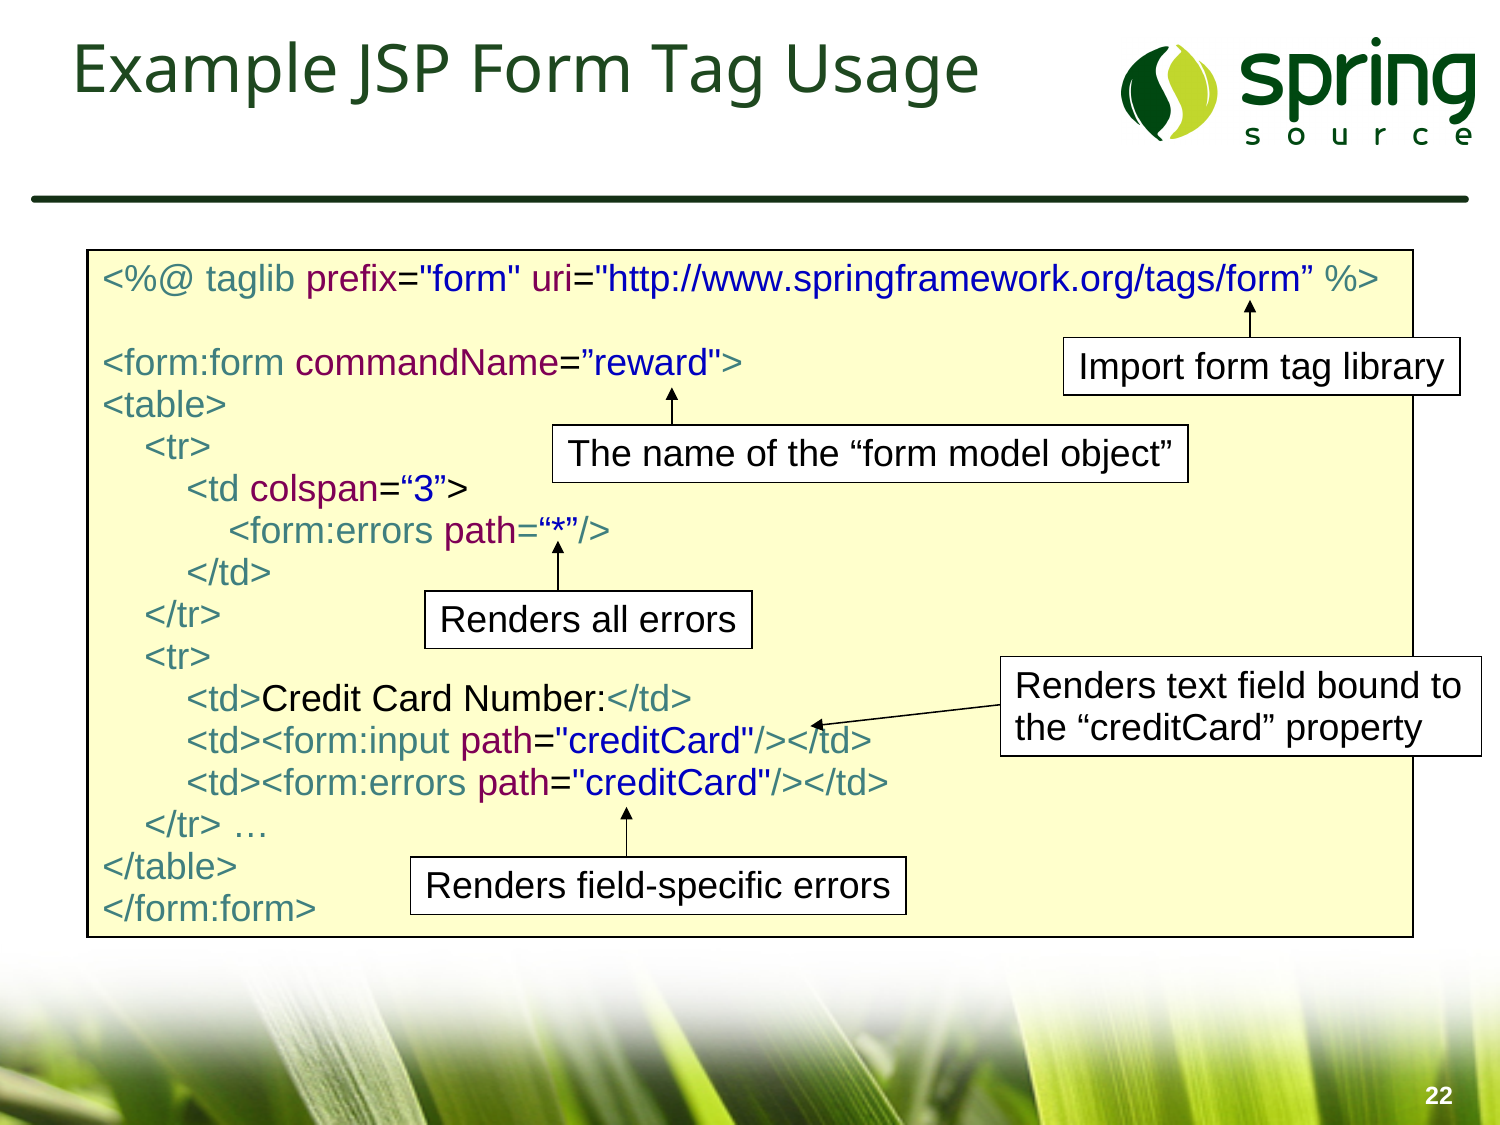

# Example JSP Form Tag Usage
<%@ taglib prefix="form" uri="http://www.springframework.org/tags/form” %>
<form:form commandName=”reward">
<table>
 <tr>
 <td colspan=“3”>
 <form:errors path=“*”/>
 </td>
 </tr>
 <tr>
 <td>Credit Card Number:</td>
 <td><form:input path="creditCard"/></td>
 <td><form:errors path="creditCard"/></td>
 </tr> …
</table>
</form:form>
Import form tag library
The name of the “form model object”
Renders all errors
Renders text field bound to the “creditCard” property
Renders field-specific errors